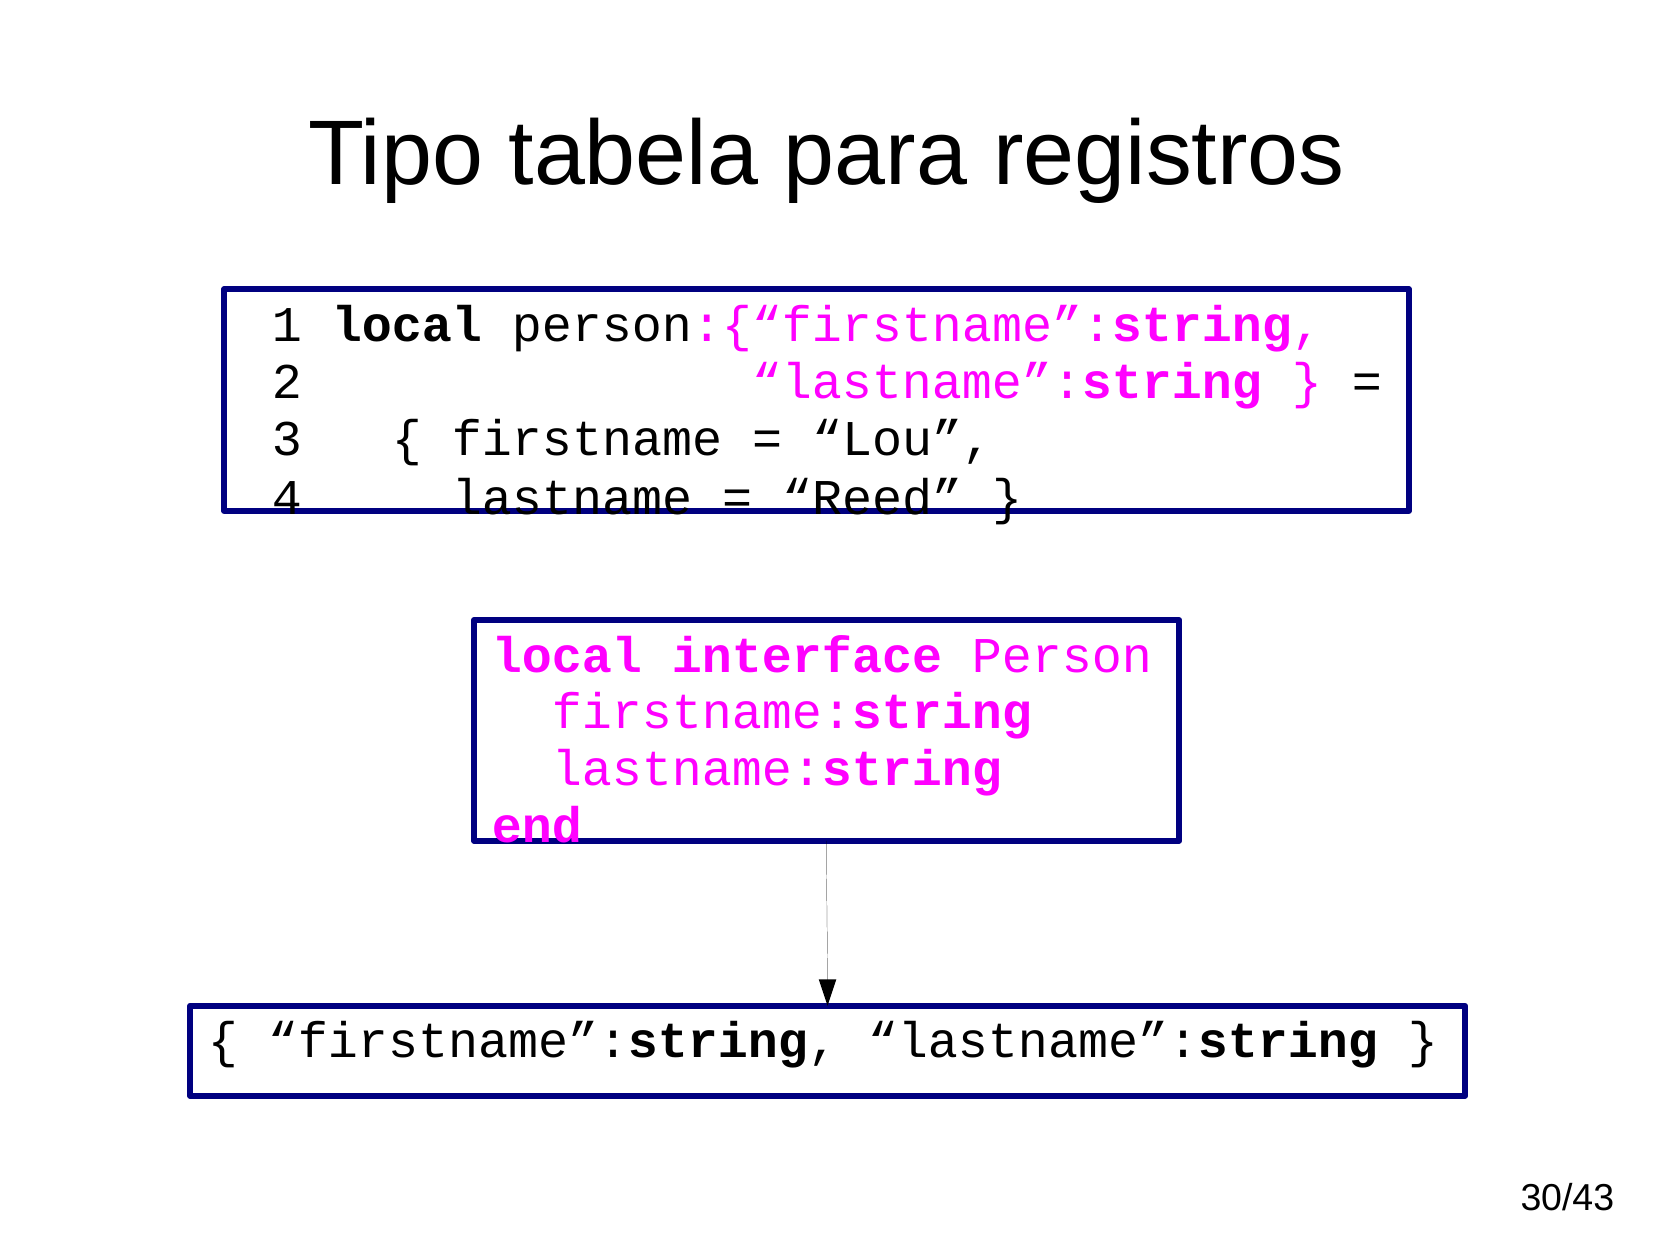

# Tipo tabela para registros
 1 local person:{“firstname”:string,
 2 “lastname”:string } =
 3 { firstname = “Lou”,
 4 lastname = “Reed” }
local interface Person
 firstname:string
 lastname:string
end
{ “firstname”:string, “lastname”:string }
 30/43